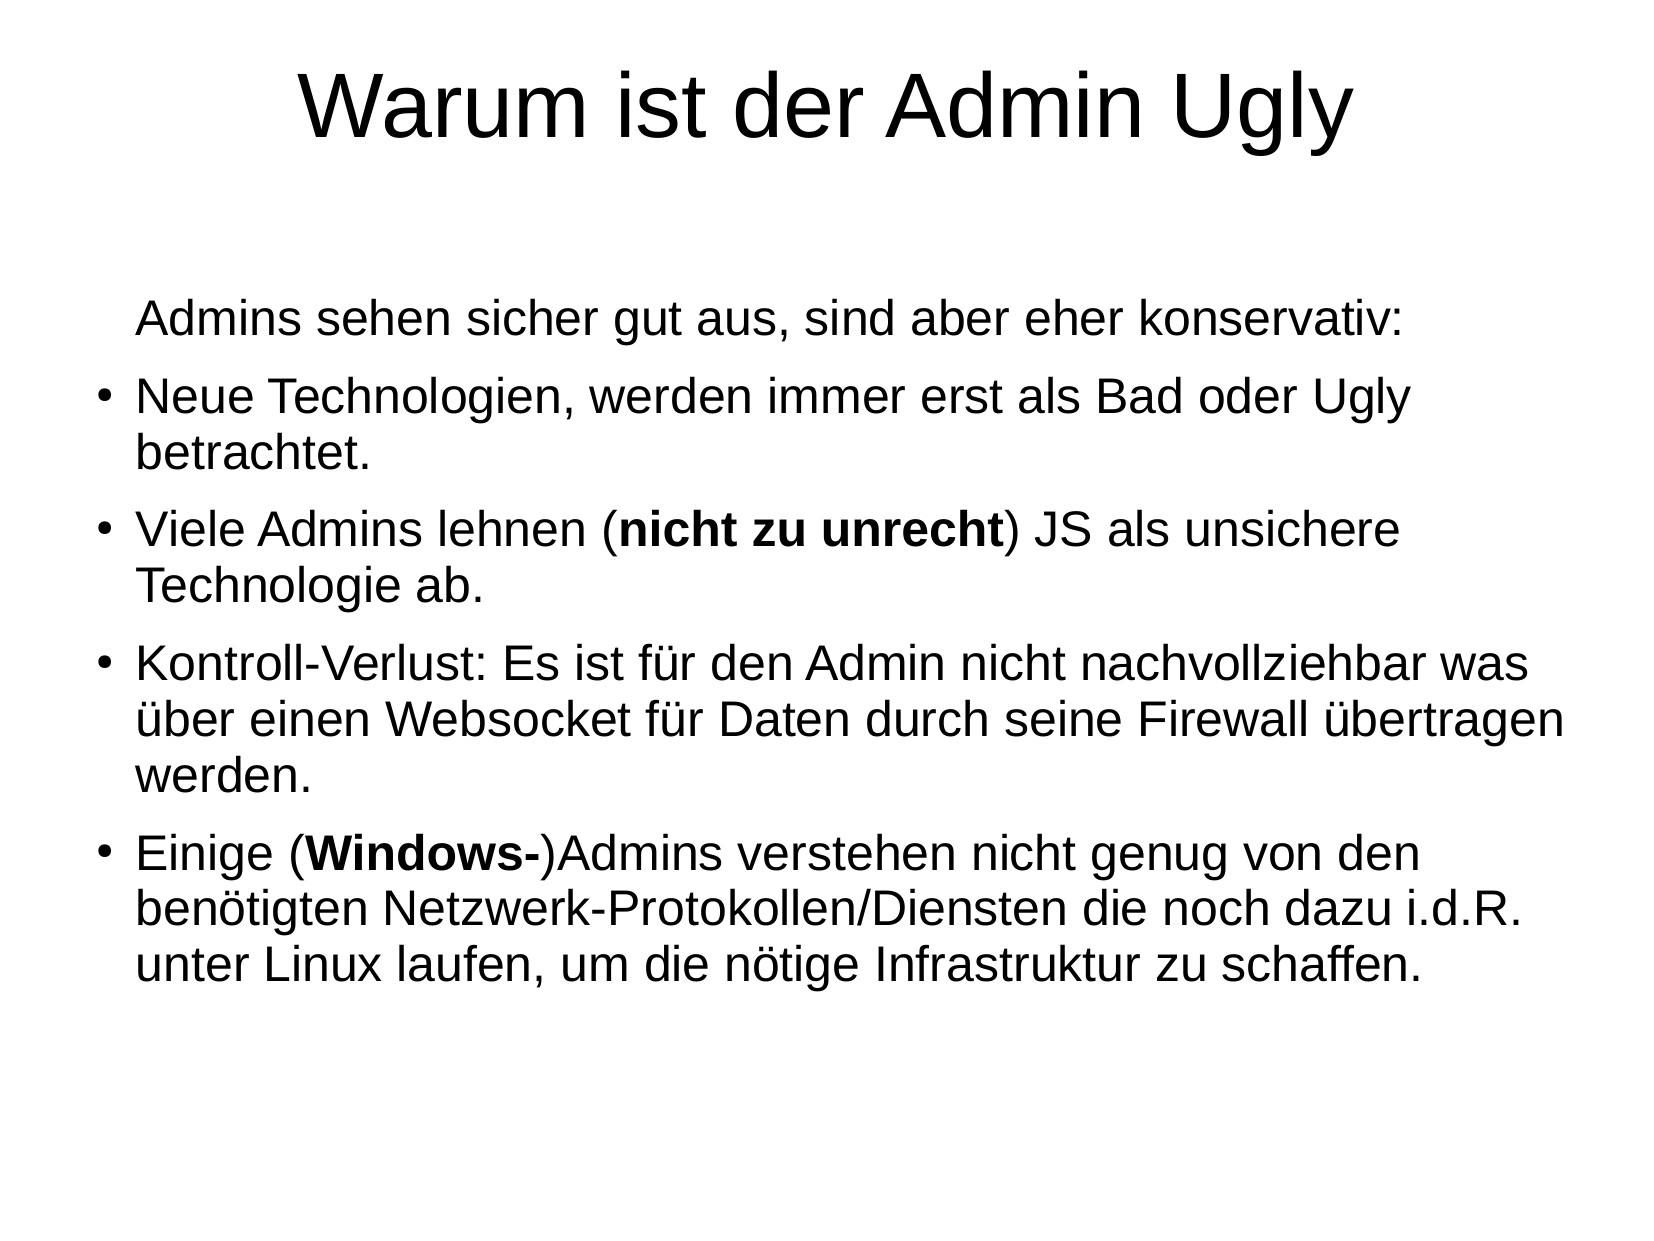

# Warum ist der Admin Ugly
Admins sehen sicher gut aus, sind aber eher konservativ:
Neue Technologien, werden immer erst als Bad oder Ugly betrachtet.
Viele Admins lehnen (nicht zu unrecht) JS als unsichere Technologie ab.
Kontroll-Verlust: Es ist für den Admin nicht nachvollziehbar was über einen Websocket für Daten durch seine Firewall übertragen werden.
Einige (Windows-)Admins verstehen nicht genug von den benötigten Netzwerk-Protokollen/Diensten die noch dazu i.d.R. unter Linux laufen, um die nötige Infrastruktur zu schaffen.